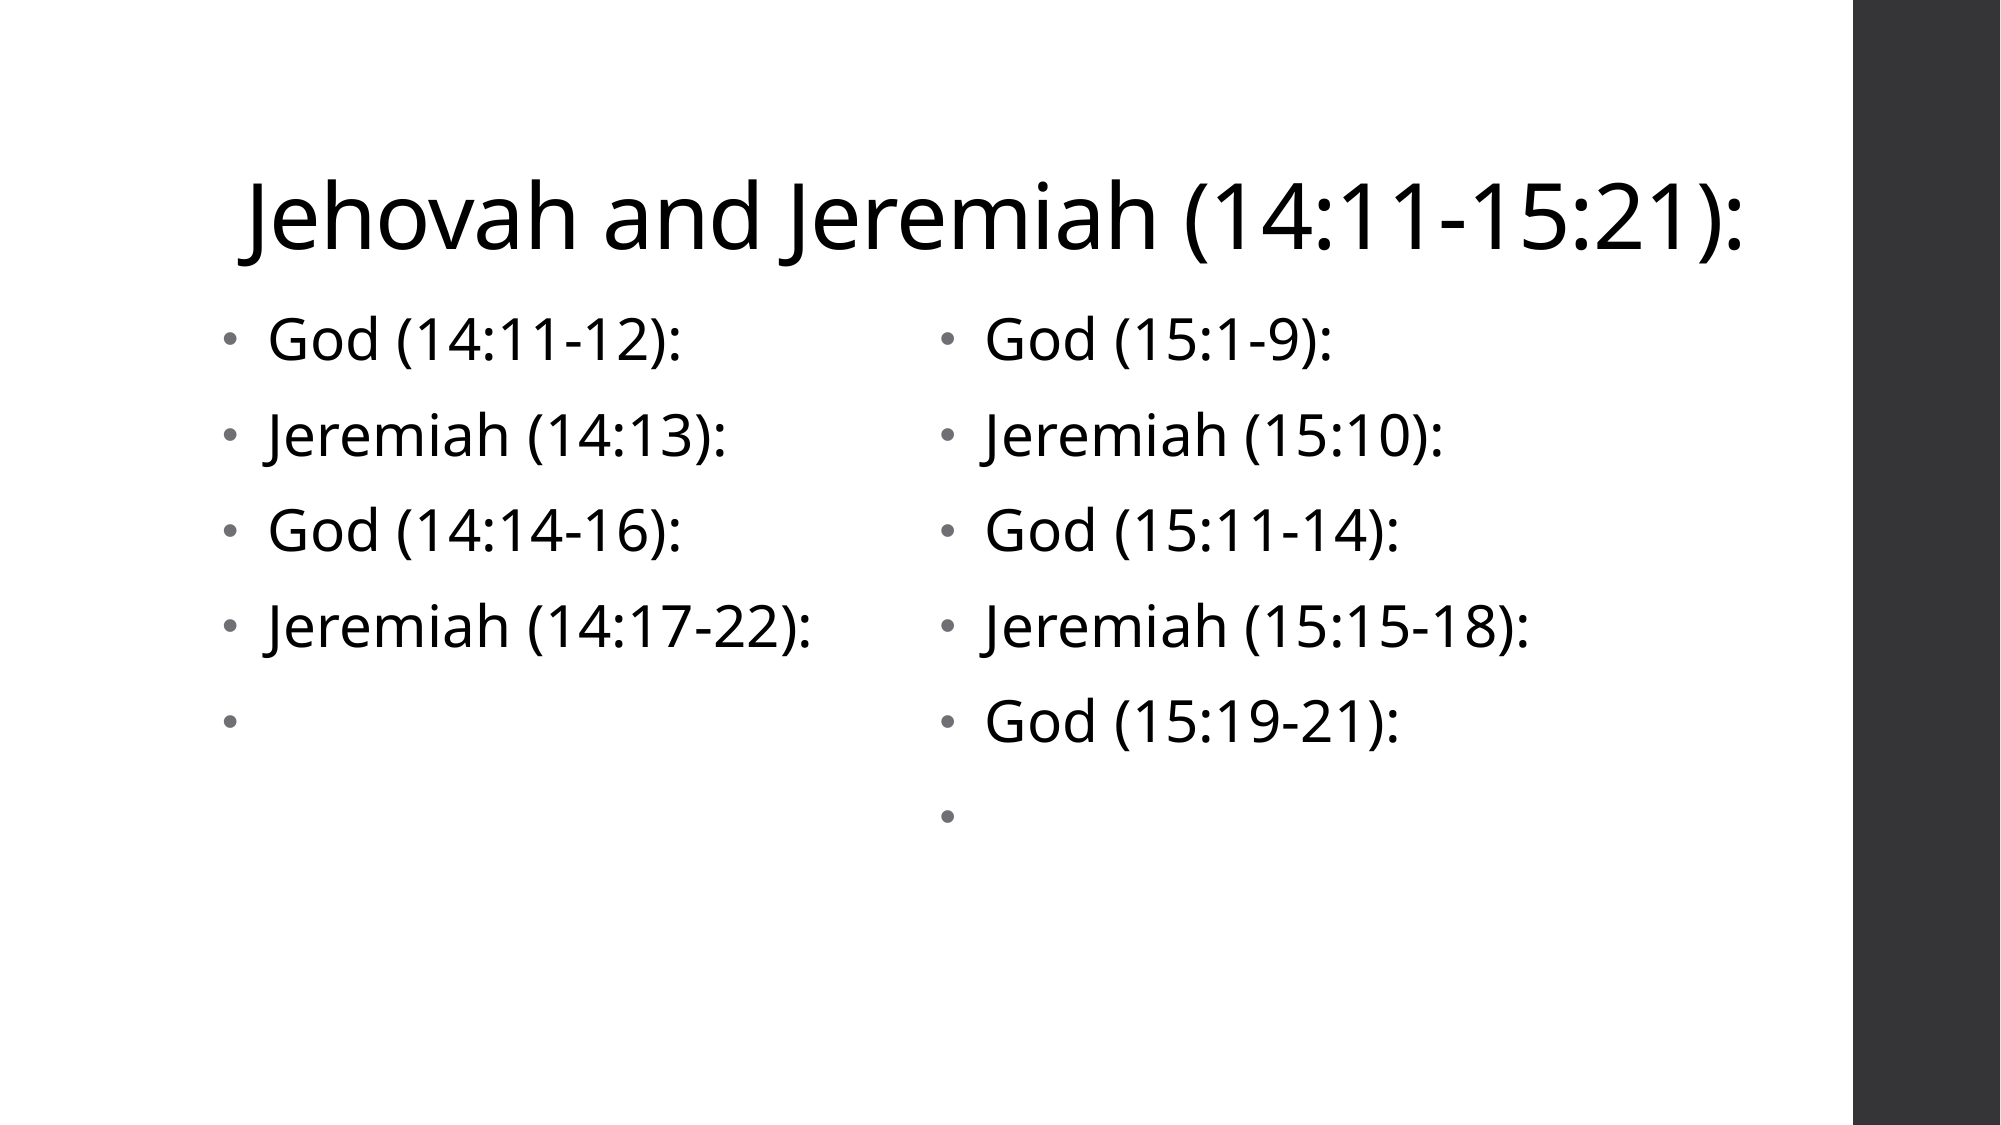

# Jehovah and Jeremiah (14:11-15:21):
 God (14:11-12):
 Jeremiah (14:13):
 God (14:14-16):
 Jeremiah (14:17-22):
 God (15:1-9):
 Jeremiah (15:10):
 God (15:11-14):
 Jeremiah (15:15-18):
 God (15:19-21):